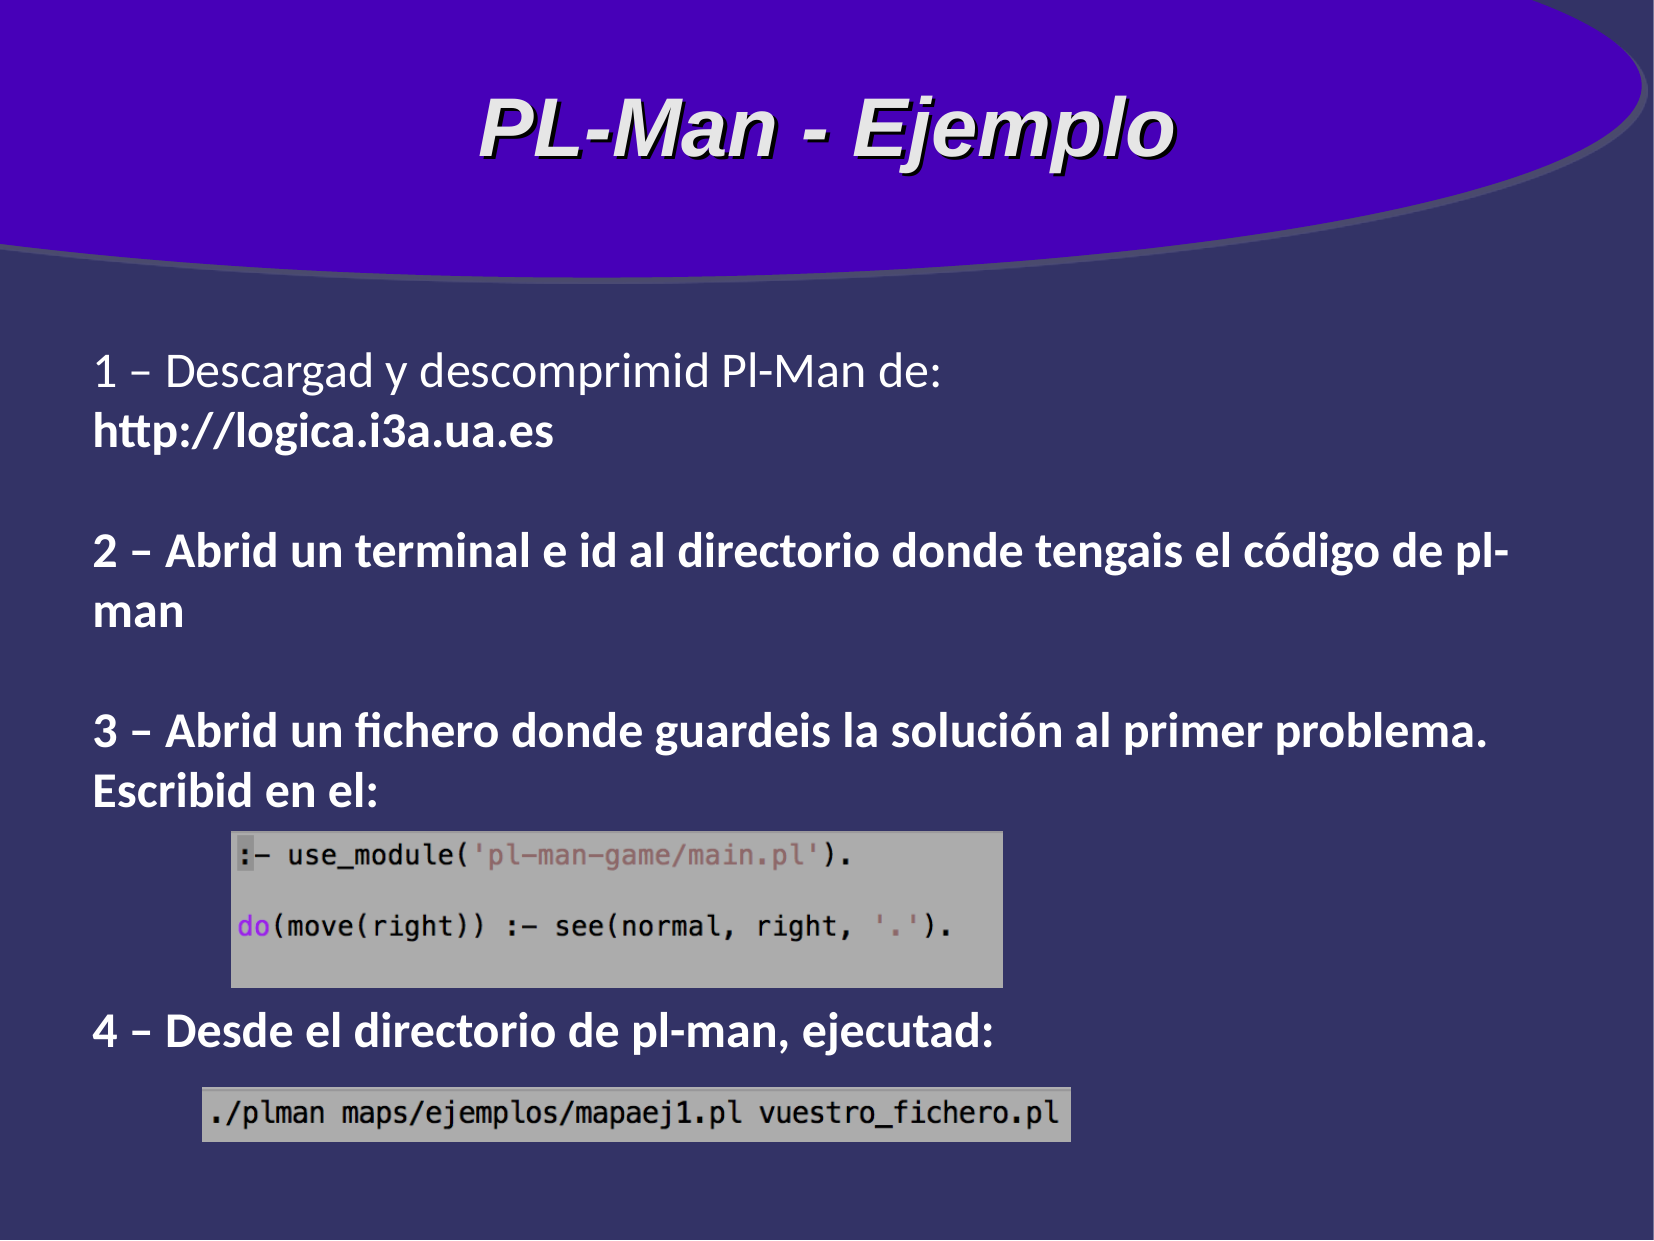

PL-Man - Ejemplo
1 – Descargad y descomprimid Pl-Man de:
http://logica.i3a.ua.es
2 – Abrid un terminal e id al directorio donde tengais el código de pl-man
3 – Abrid un fichero donde guardeis la solución al primer problema. Escribid en el:
4 – Desde el directorio de pl-man, ejecutad: